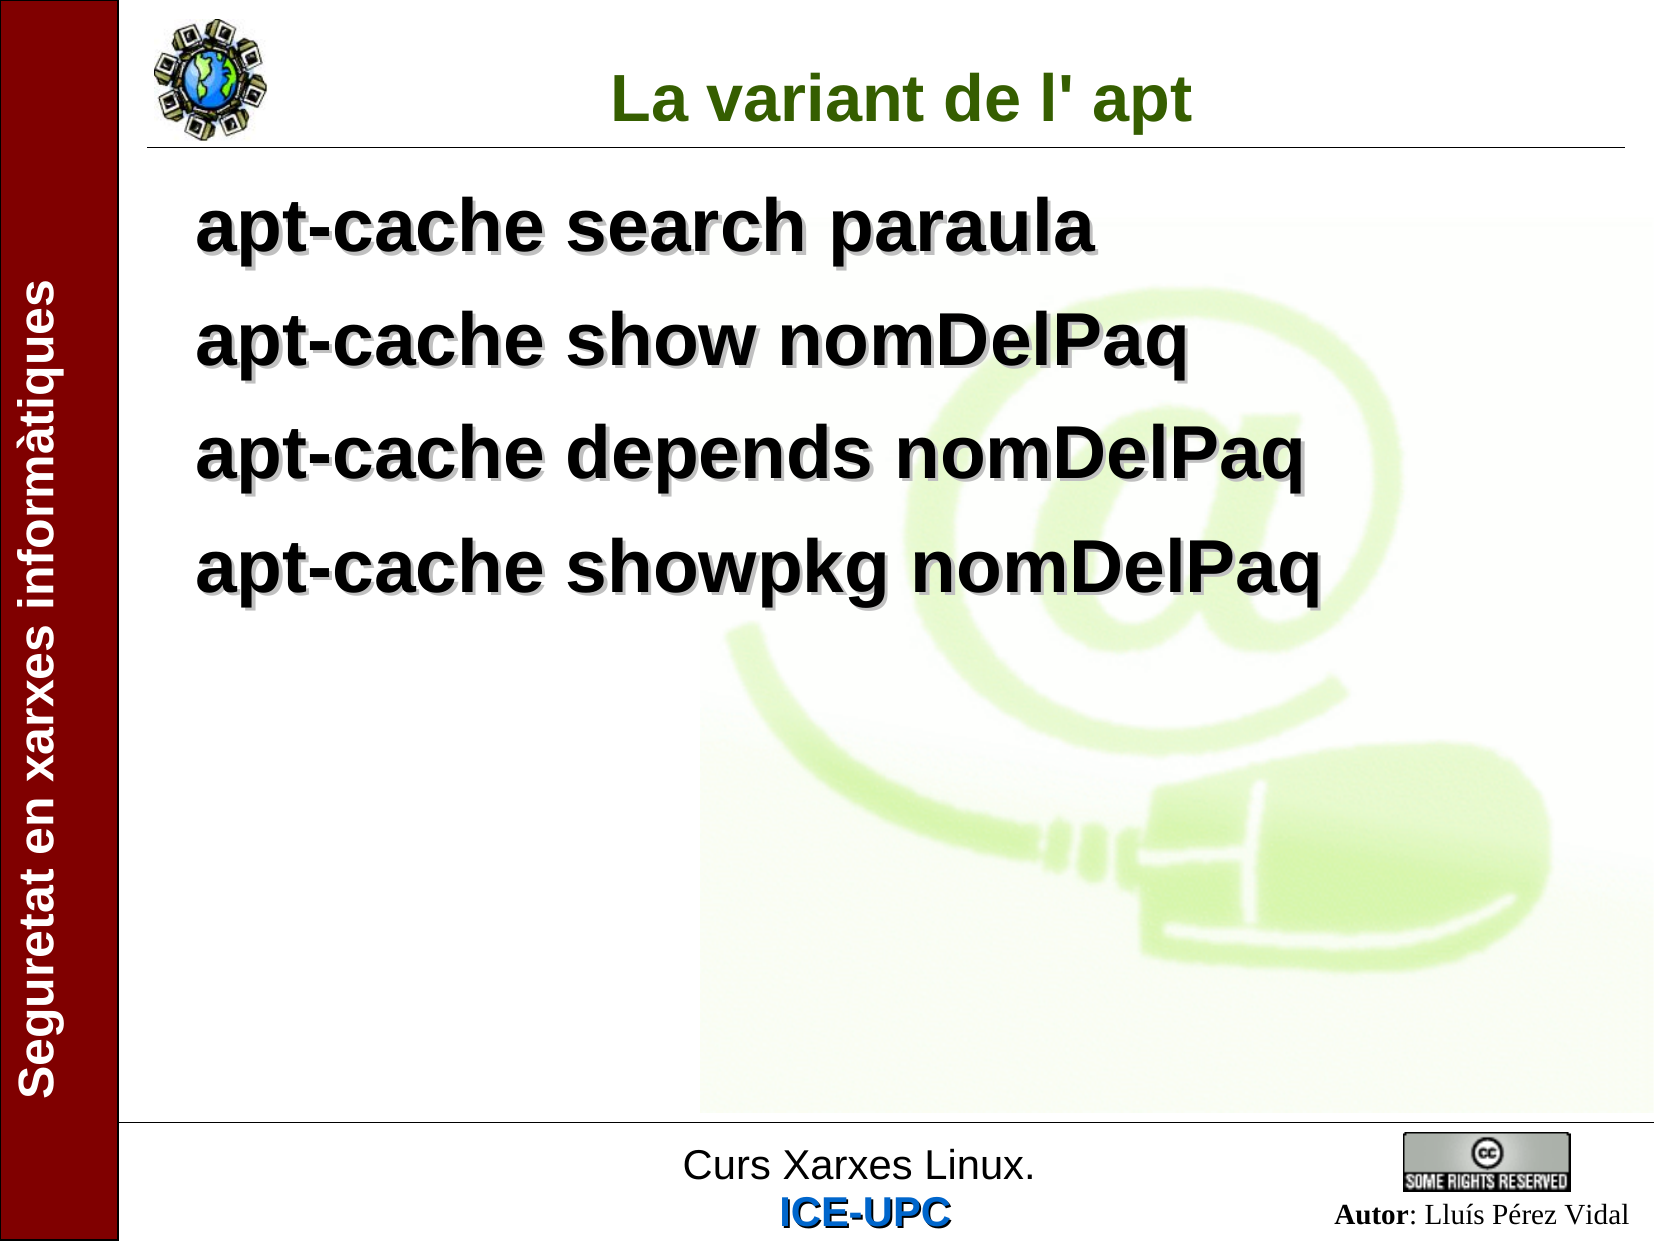

# La variant de l' apt
 apt-cache search paraula
 apt-cache show nomDelPaq
 apt-cache depends nomDelPaq
 apt-cache showpkg nomDelPaq